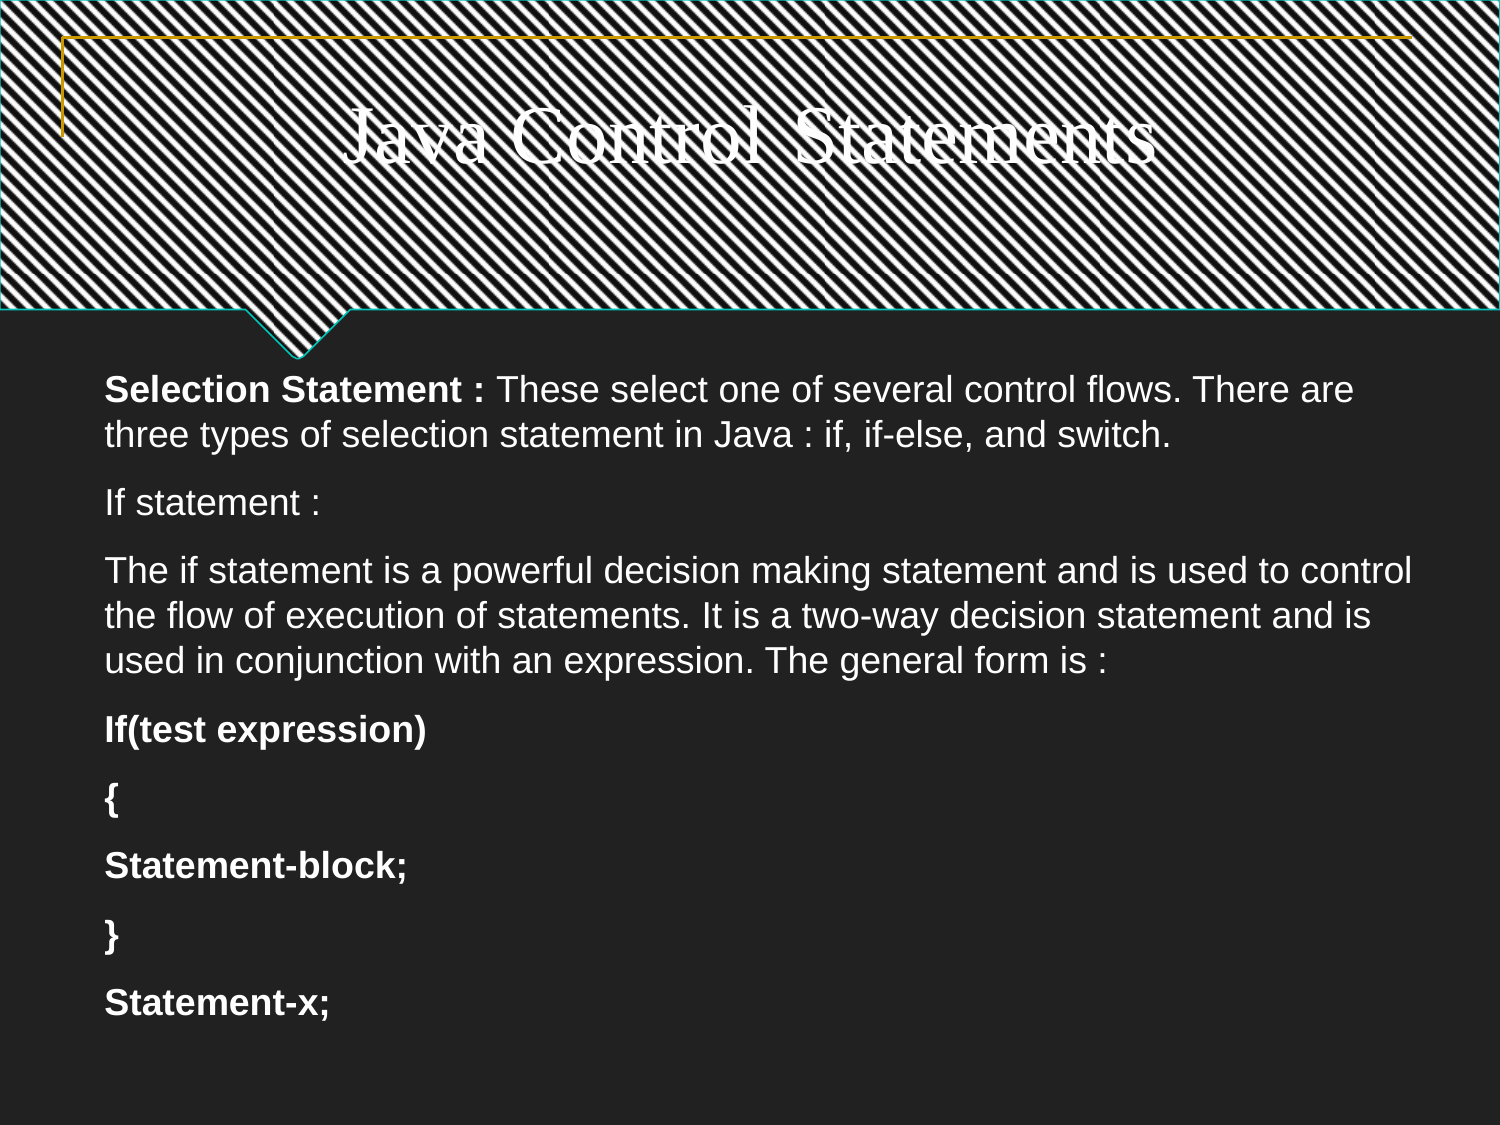

# Java Control	Statements
Selection Statement : These select one of several control flows. There are three types of selection statement in Java : if, if-else, and switch.
If statement :
The if statement is a powerful decision making statement and is used to control the flow of execution of statements. It is a two-way decision statement and is used in conjunction with an expression. The general form is :
If(test expression)
{
Statement-block;
}
Statement-x;